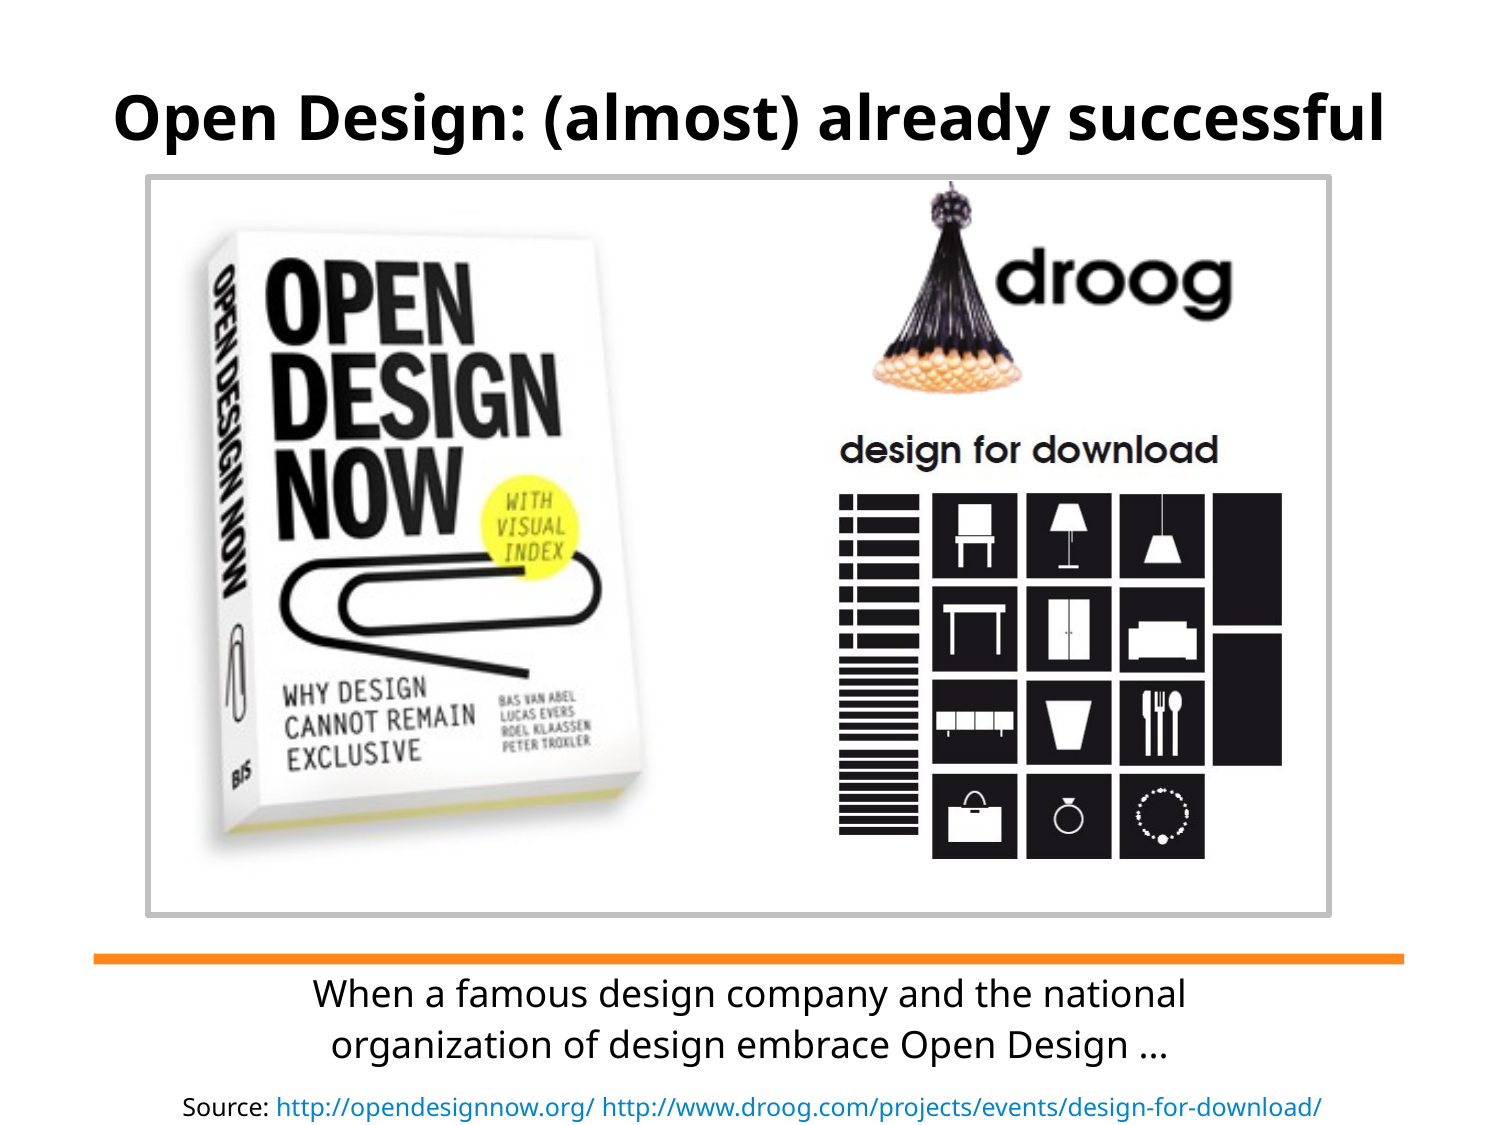

# Open Design: (almost) already successful
Source: http://opendesignnow.org/ http://www.droog.com/projects/events/design-for-download/
When a famous design company and the national organization of design embrace Open Design ...